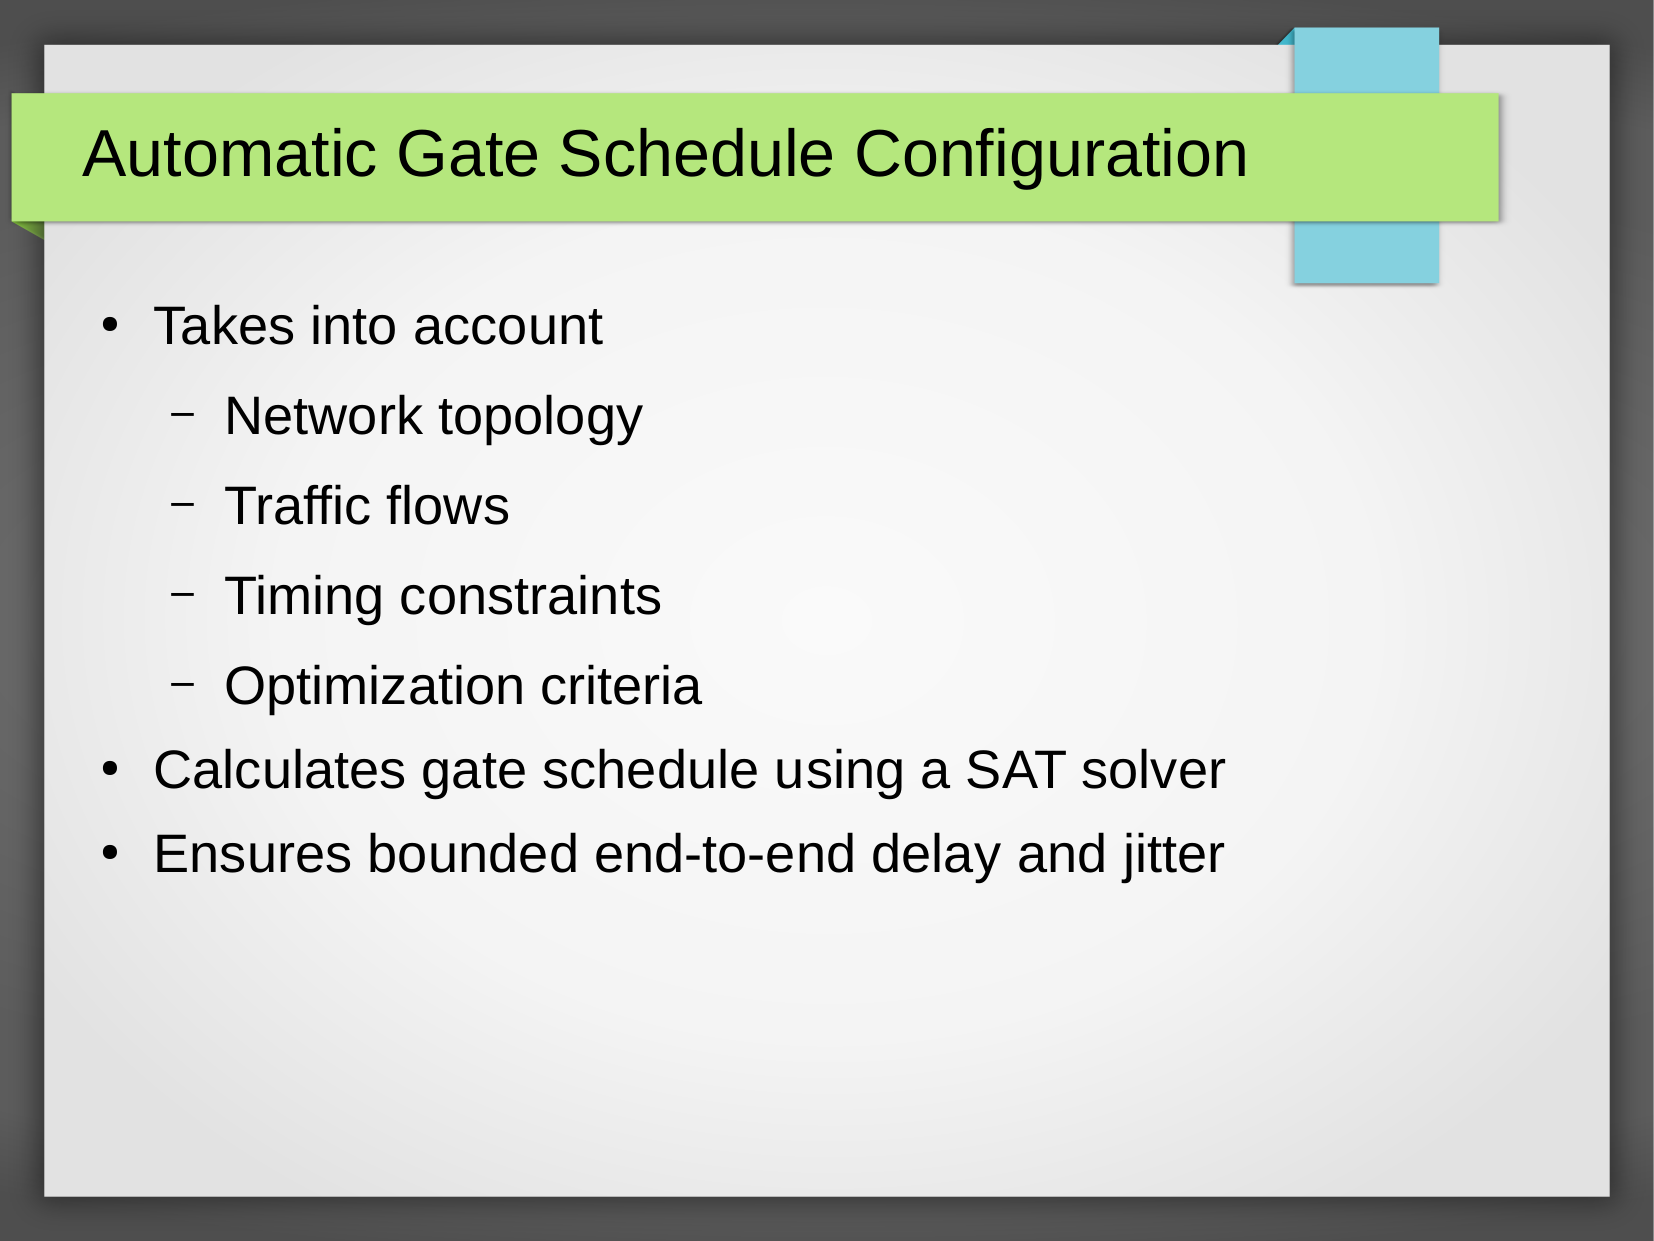

# Automatic Gate Schedule Configuration
Takes into account
Network topology
Traffic flows
Timing constraints
Optimization criteria
Calculates gate schedule using a SAT solver
Ensures bounded end-to-end delay and jitter